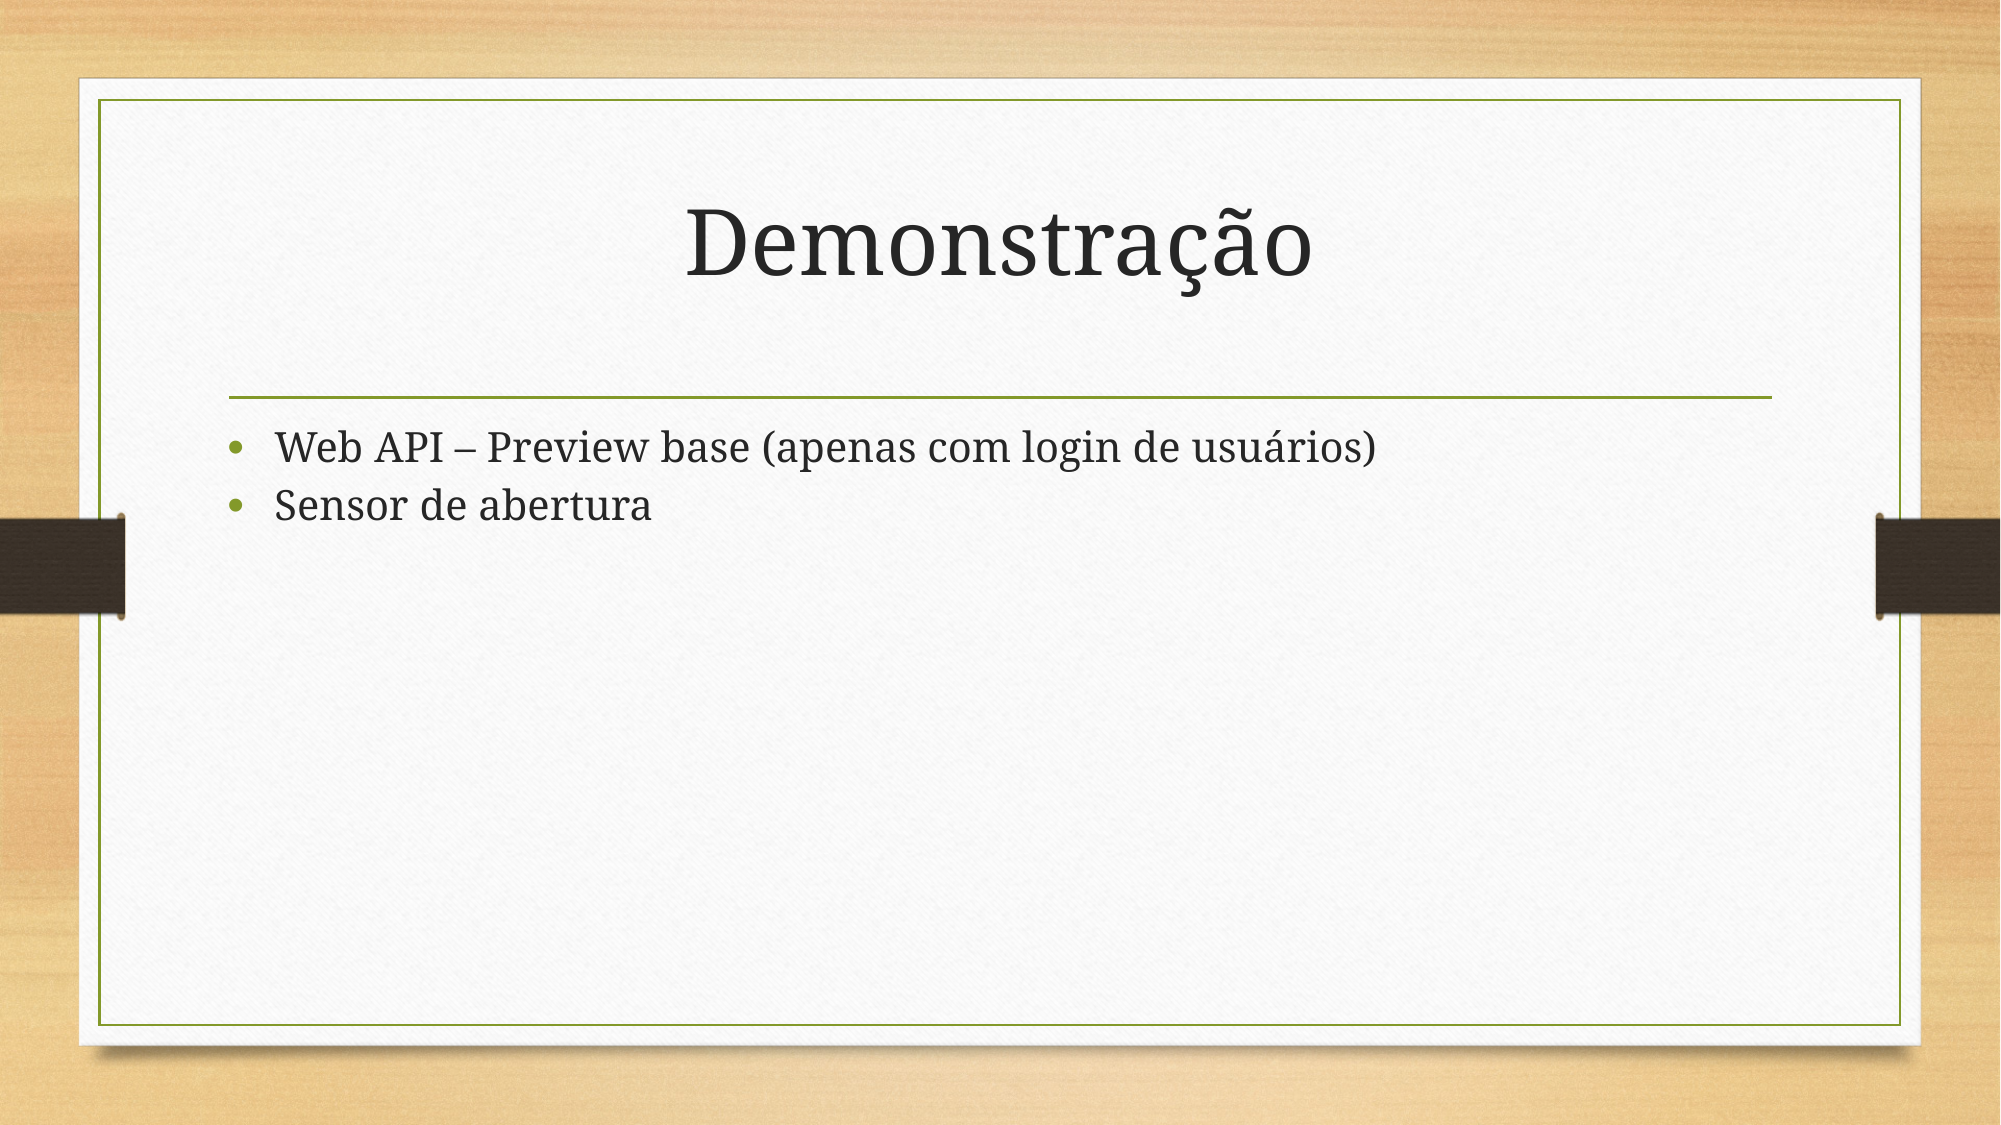

Demonstração
# Web API – Preview base (apenas com login de usuários)
Sensor de abertura